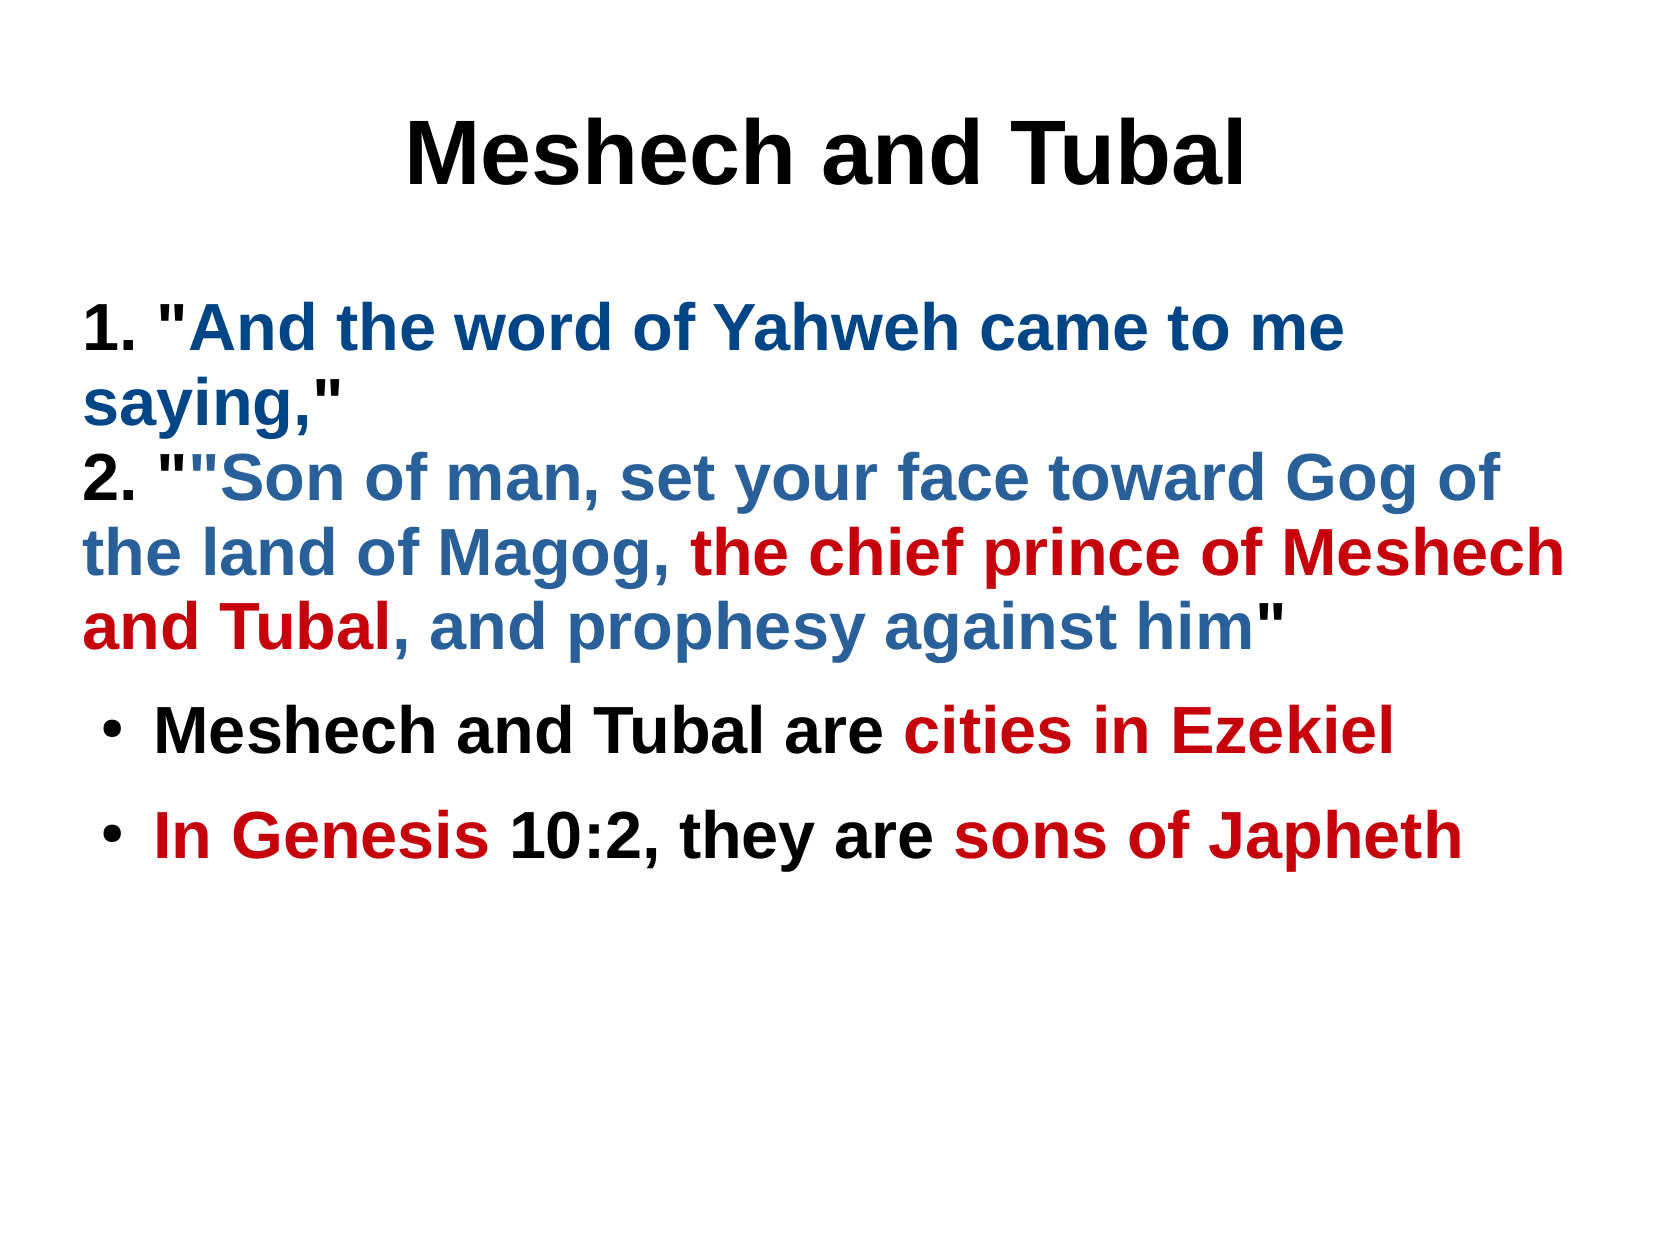

# Meshech and Tubal
1. "And the word of Yahweh came to me saying,"
2. ""Son of man, set your face toward Gog of the land of Magog, the chief prince of Meshech and Tubal, and prophesy against him"
Meshech and Tubal are cities in Ezekiel
In Genesis 10:2, they are sons of Japheth